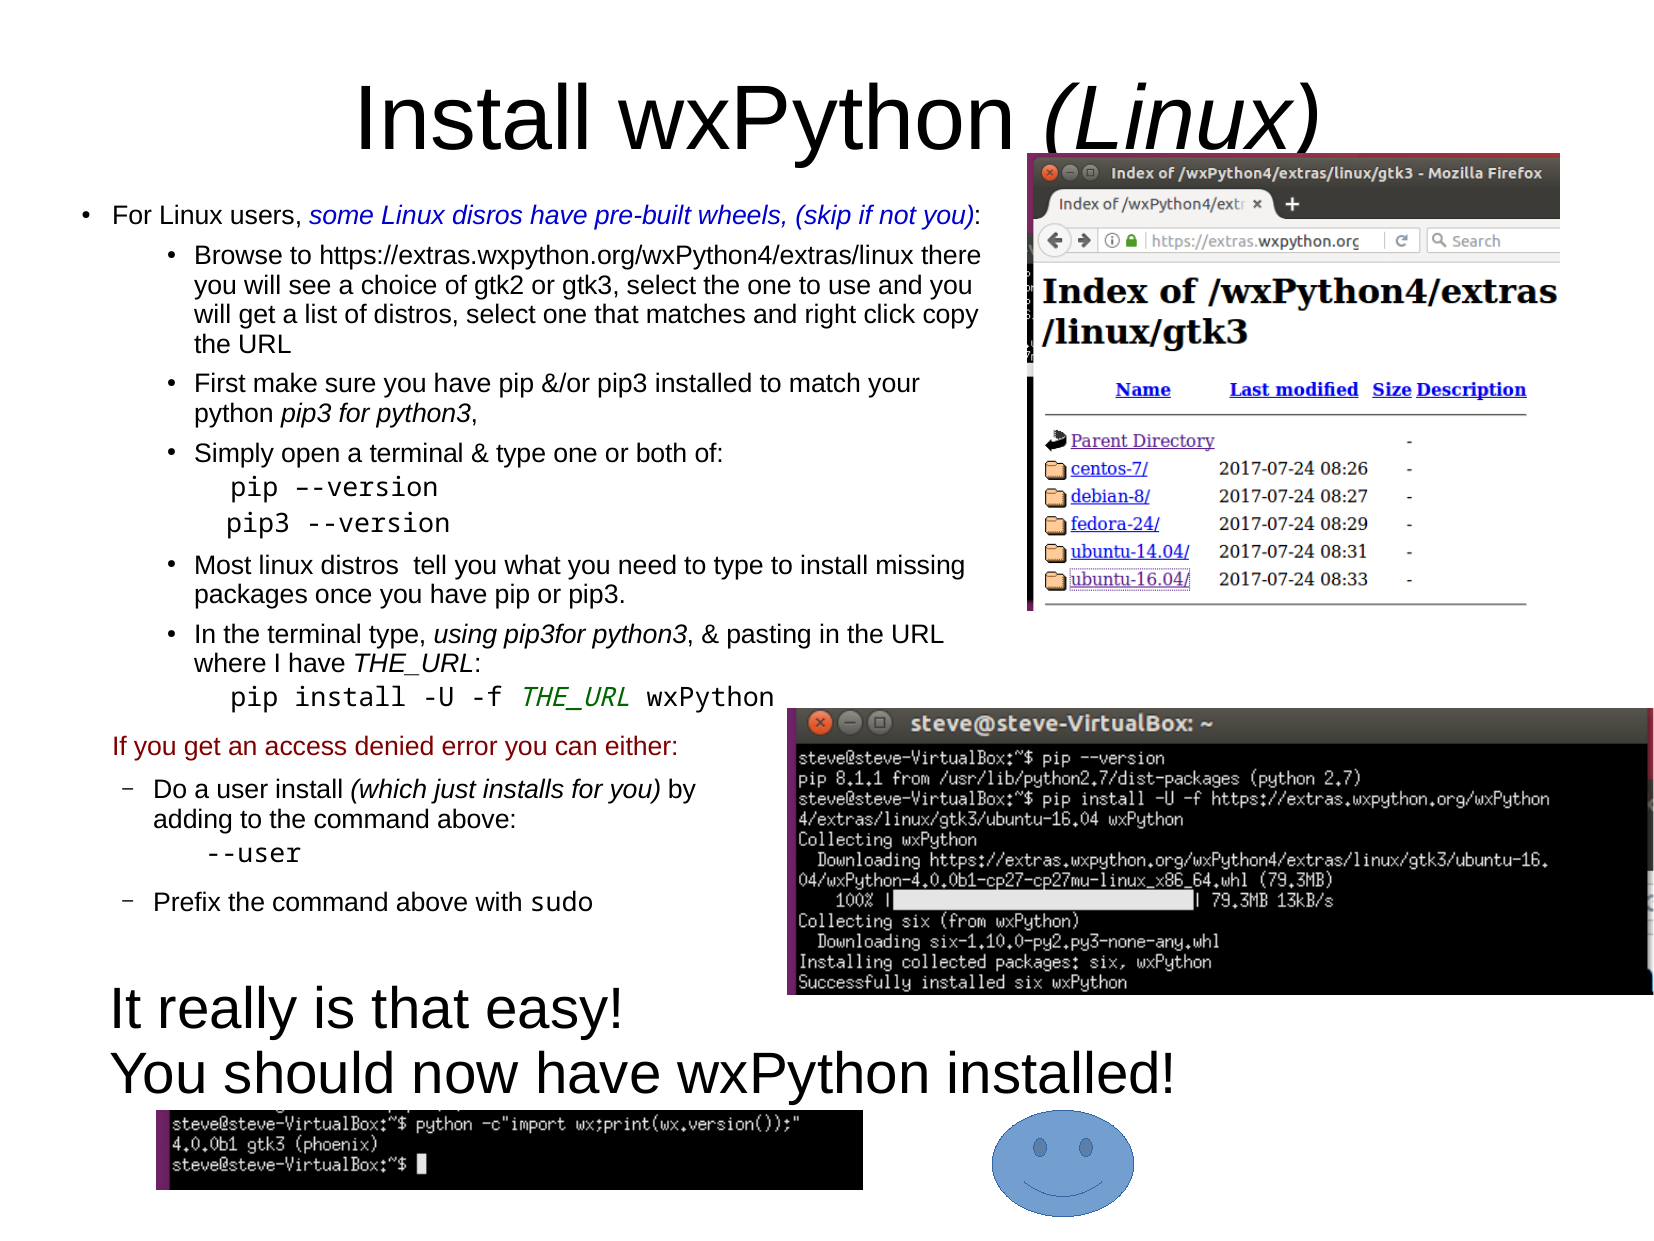

# Install wxPython (Linux)
For Linux users, some Linux disros have pre-built wheels, (skip if not you):
Browse to https://extras.wxpython.org/wxPython4/extras/linux there you will see a choice of gtk2 or gtk3, select the one to use and you will get a list of distros, select one that matches and right click copy the URL
First make sure you have pip &/or pip3 installed to match your python pip3 for python3,
Simply open a terminal & type one or both of:
 pip –-version
 pip3 --version
Most linux distros tell you what you need to type to install missing packages once you have pip or pip3.
In the terminal type, using pip3for python3, & pasting in the URL where I have THE_URL:
 pip install -U -f THE_URL wxPython
If you get an access denied error you can either:
Do a user install (which just installs for you) by
adding to the command above:
 --user
Prefix the command above with sudo
It really is that easy!
You should now have wxPython installed!